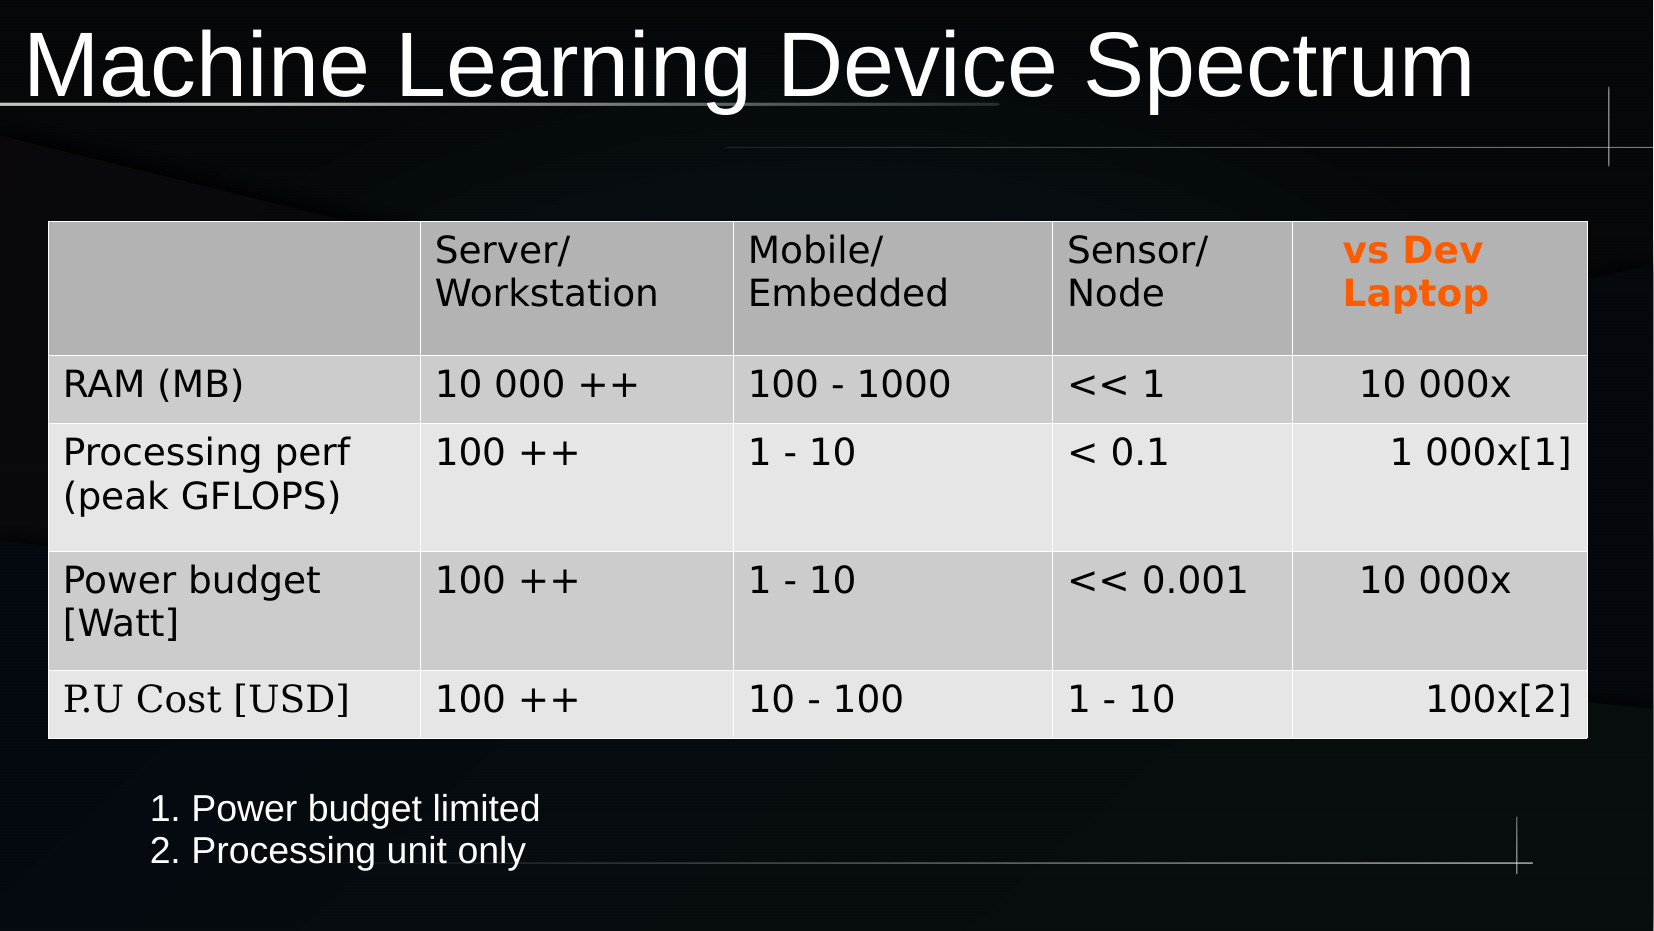

# Machine Learning Device Spectrum
| | Server/Workstation | Mobile/Embedded | Sensor/Node | vs Dev Laptop |
| --- | --- | --- | --- | --- |
| RAM (MB) | 10 000 ++ | 100 - 1000 | << 1 | 10 000x |
| Processing perf (peak GFLOPS) | 100 ++ | 1 - 10 | < 0.1 | 1 000x[1] |
| Power budget [Watt] | 100 ++ | 1 - 10 | << 0.001 | 10 000x |
| P.U Cost [USD] | 100 ++ | 10 - 100 | 1 - 10 | 100x[2] |
1. Power budget limited
2. Processing unit only